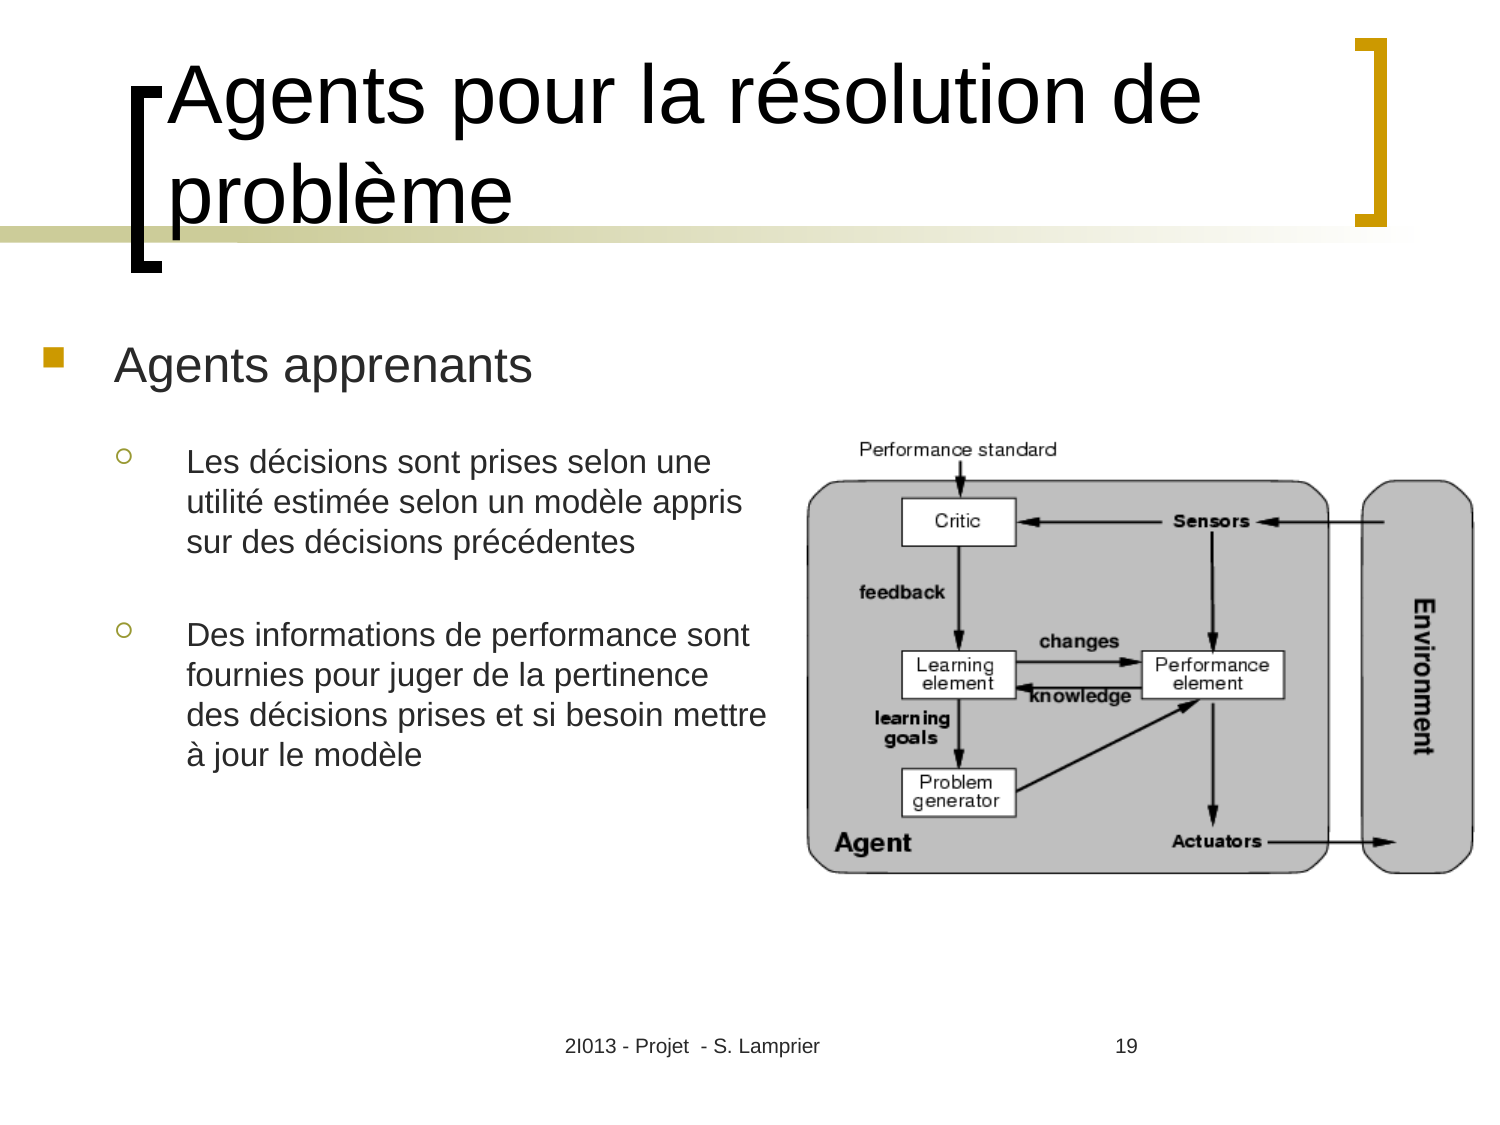

# Agents pour la résolution de problème
Agents apprenants
Les décisions sont prises selon une utilité estimée selon un modèle appris sur des décisions précédentes
Des informations de performance sont fournies pour juger de la pertinence des décisions prises et si besoin mettre à jour le modèle
2I013 - Projet - S. Lamprier